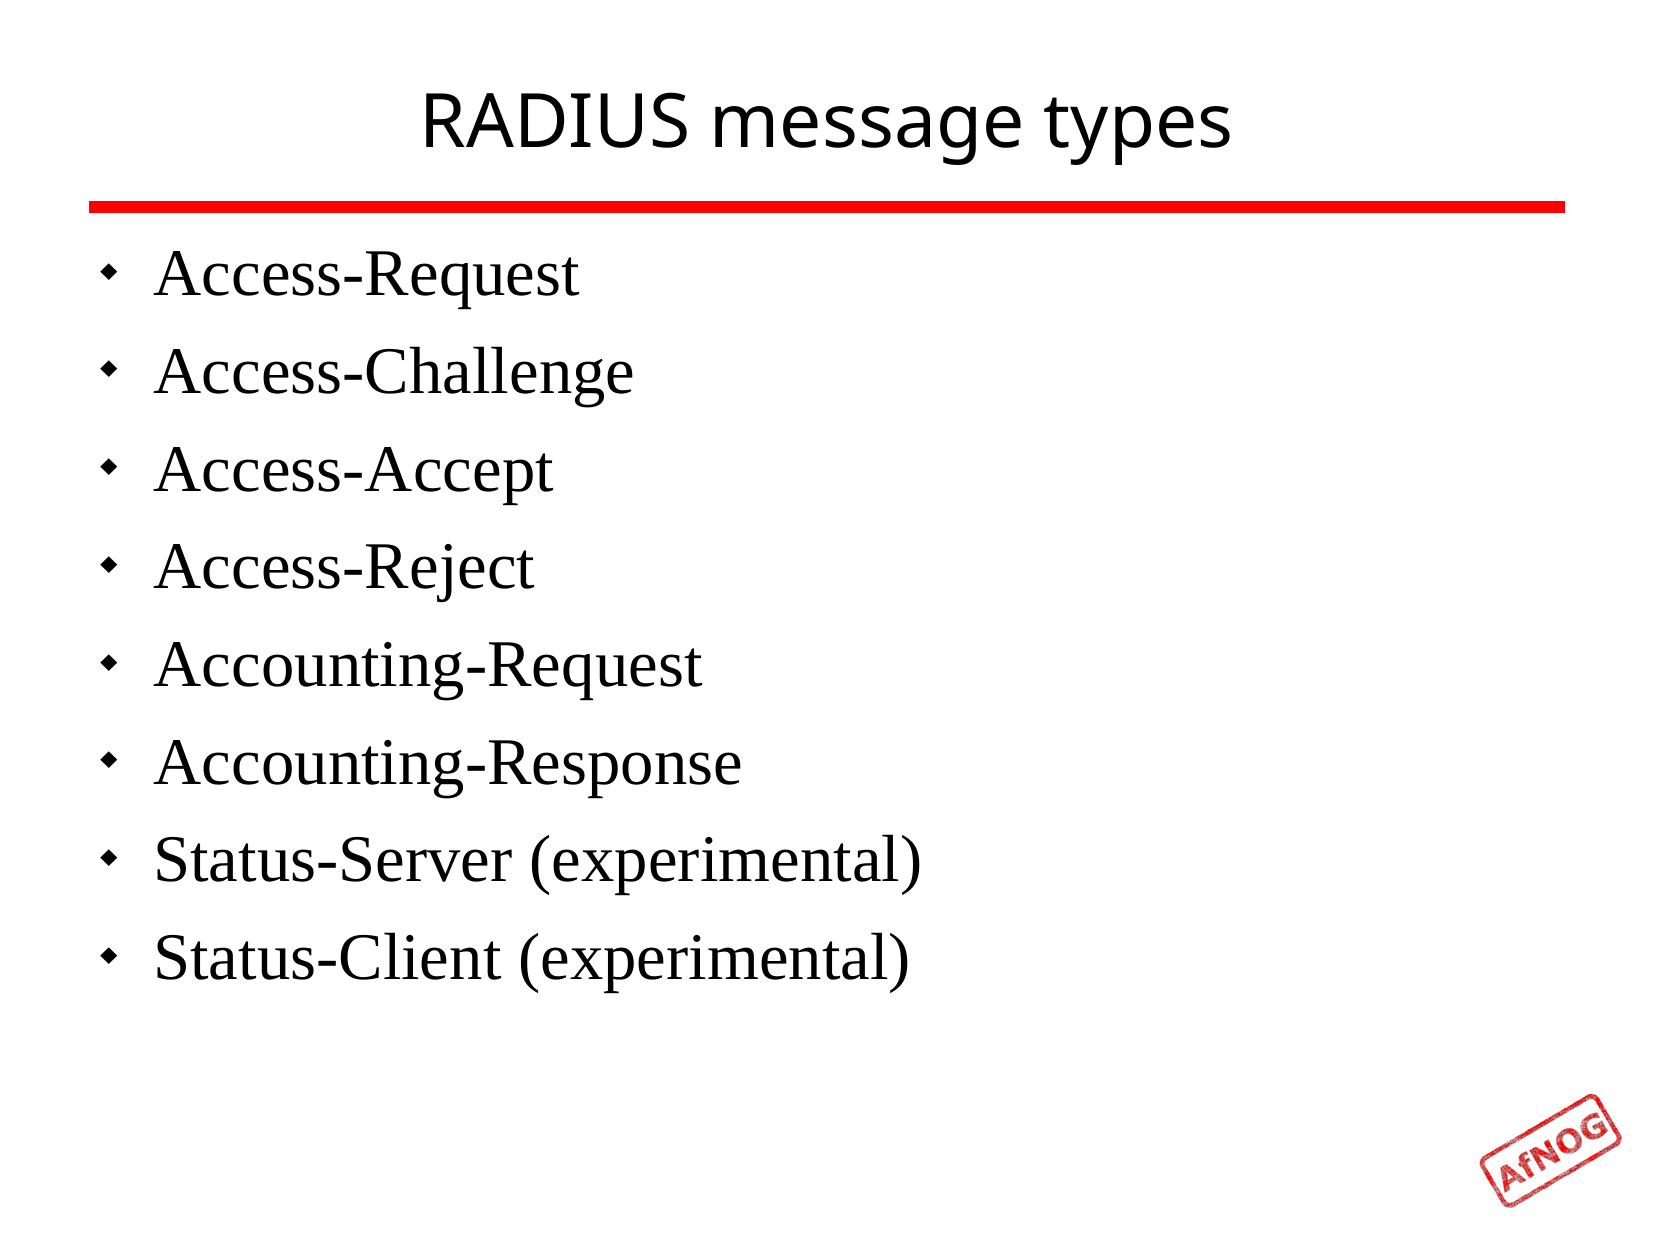

# RADIUS message types
Access-Request
Access-Challenge
Access-Accept
Access-Reject
Accounting-Request
Accounting-Response
Status-Server (experimental)
Status-Client (experimental)